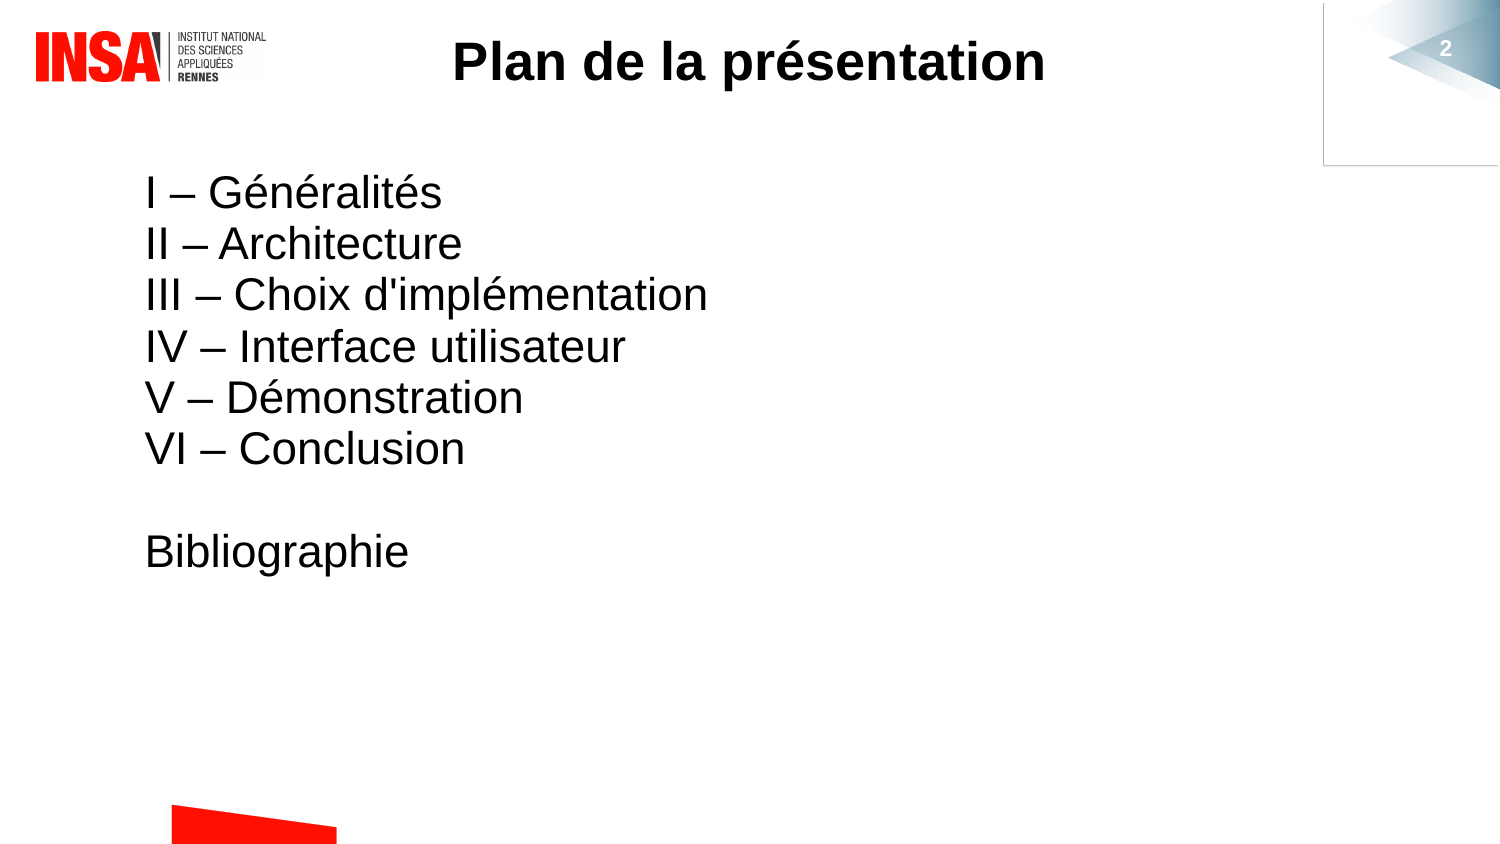

Plan de la présentation
I – Généralités
II – Architecture
III – Choix d'implémentation
IV – Interface utilisateur
V – Démonstration
VI – Conclusion
Bibliographie